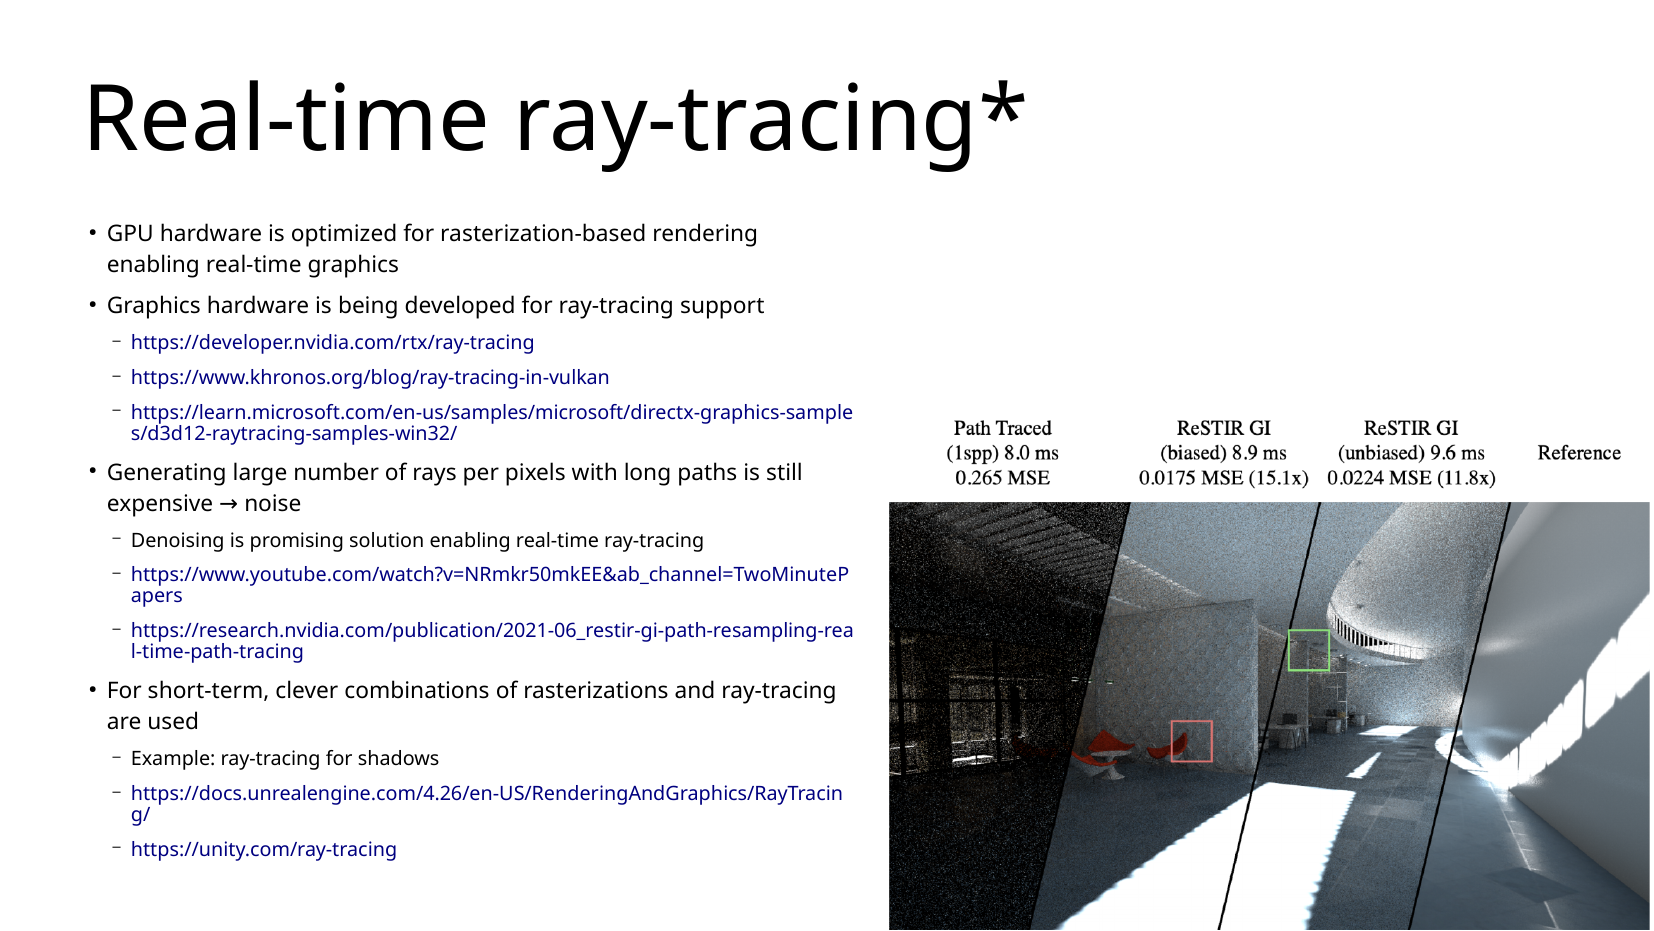

# Real-time ray-tracing*
GPU hardware is optimized for rasterization-based rendering enabling real-time graphics
Graphics hardware is being developed for ray-tracing support
https://developer.nvidia.com/rtx/ray-tracing
https://www.khronos.org/blog/ray-tracing-in-vulkan
https://learn.microsoft.com/en-us/samples/microsoft/directx-graphics-samples/d3d12-raytracing-samples-win32/
Generating large number of rays per pixels with long paths is still expensive → noise
Denoising is promising solution enabling real-time ray-tracing
https://www.youtube.com/watch?v=NRmkr50mkEE&ab_channel=TwoMinutePapers
https://research.nvidia.com/publication/2021-06_restir-gi-path-resampling-real-time-path-tracing
For short-term, clever combinations of rasterizations and ray-tracing are used
Example: ray-tracing for shadows
https://docs.unrealengine.com/4.26/en-US/RenderingAndGraphics/RayTracing/
https://unity.com/ray-tracing
62